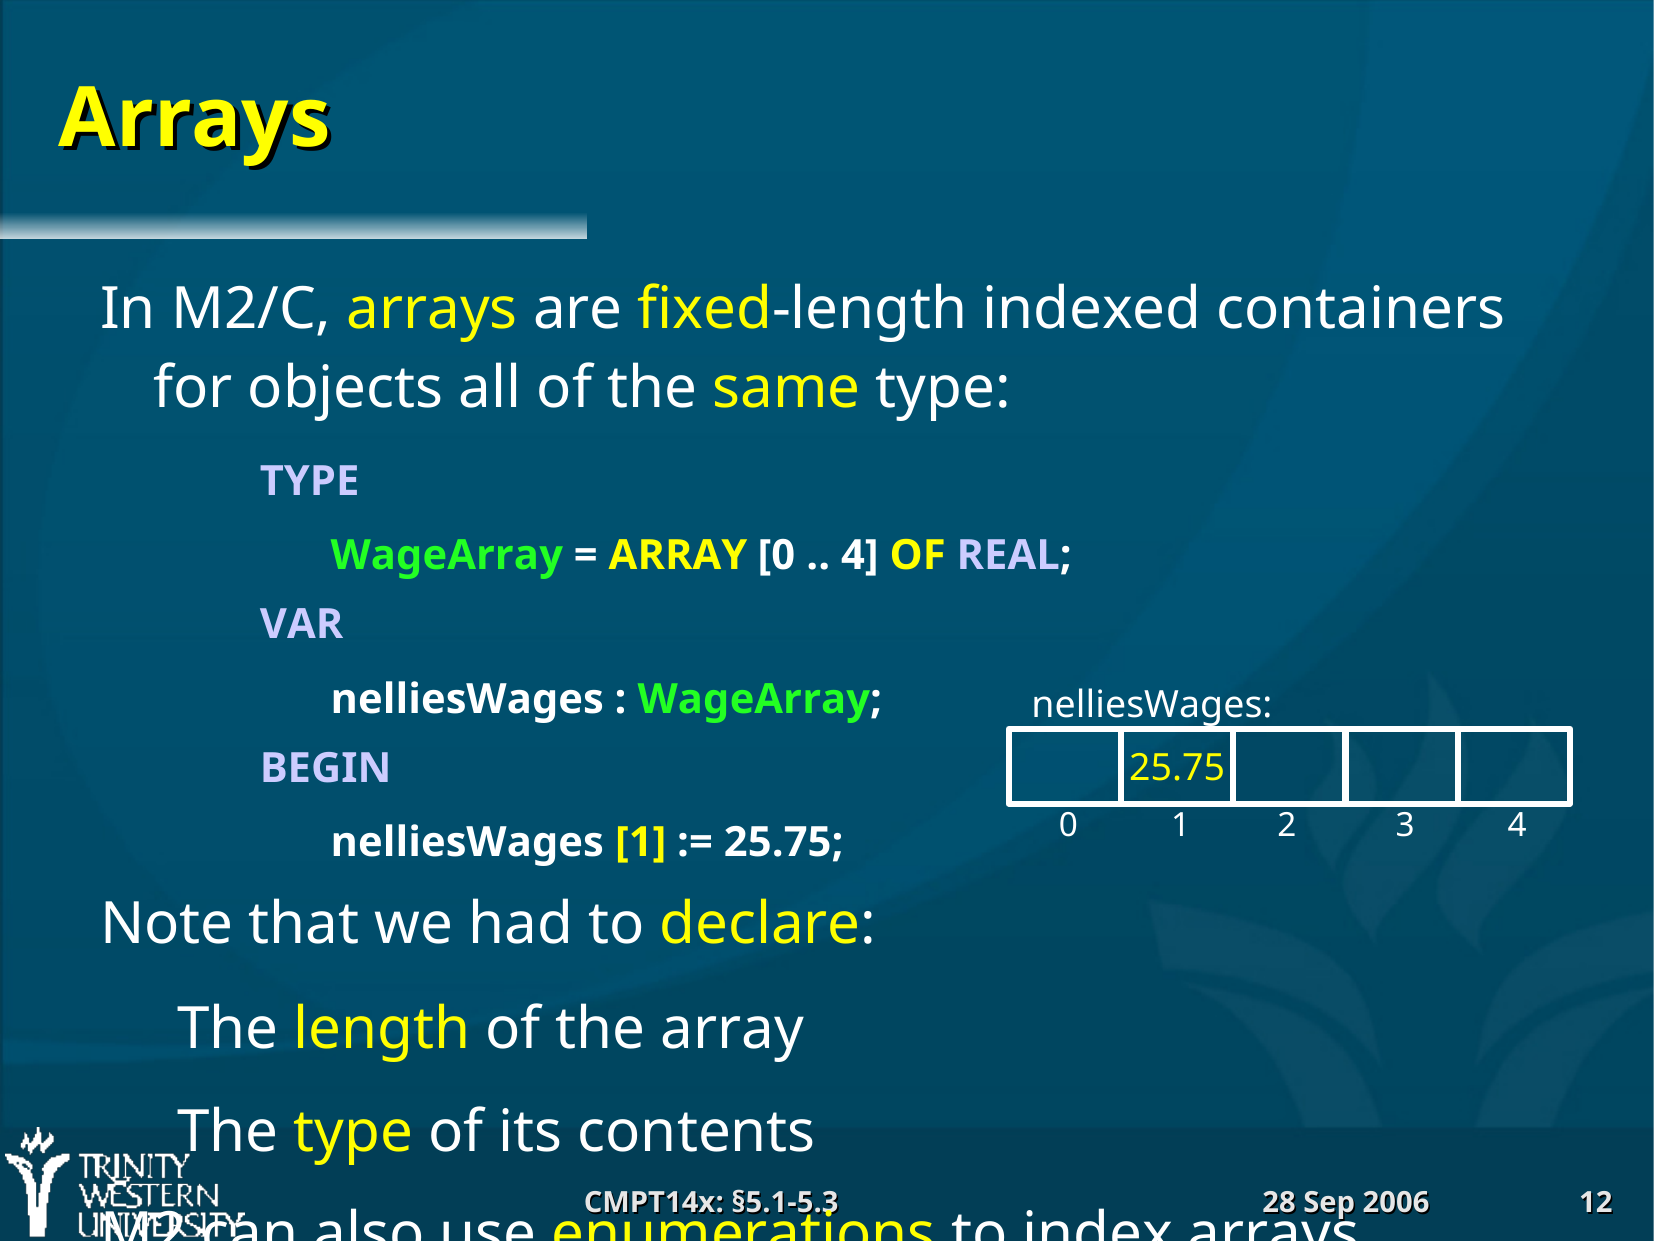

# Arrays
In M2/C, arrays are fixed-length indexed containers for objects all of the same type:
TYPE
WageArray = ARRAY [0 .. 4] OF REAL;
VAR
nelliesWages : WageArray;
BEGIN
nelliesWages [1] := 25.75;
Note that we had to declare:
The length of the array
The type of its contents
M2 can also use enumerations to index arrays
nelliesWages:
25.75
0
1
2
3
4
CMPT14x: §5.1-5.3
28 Sep 2006
12